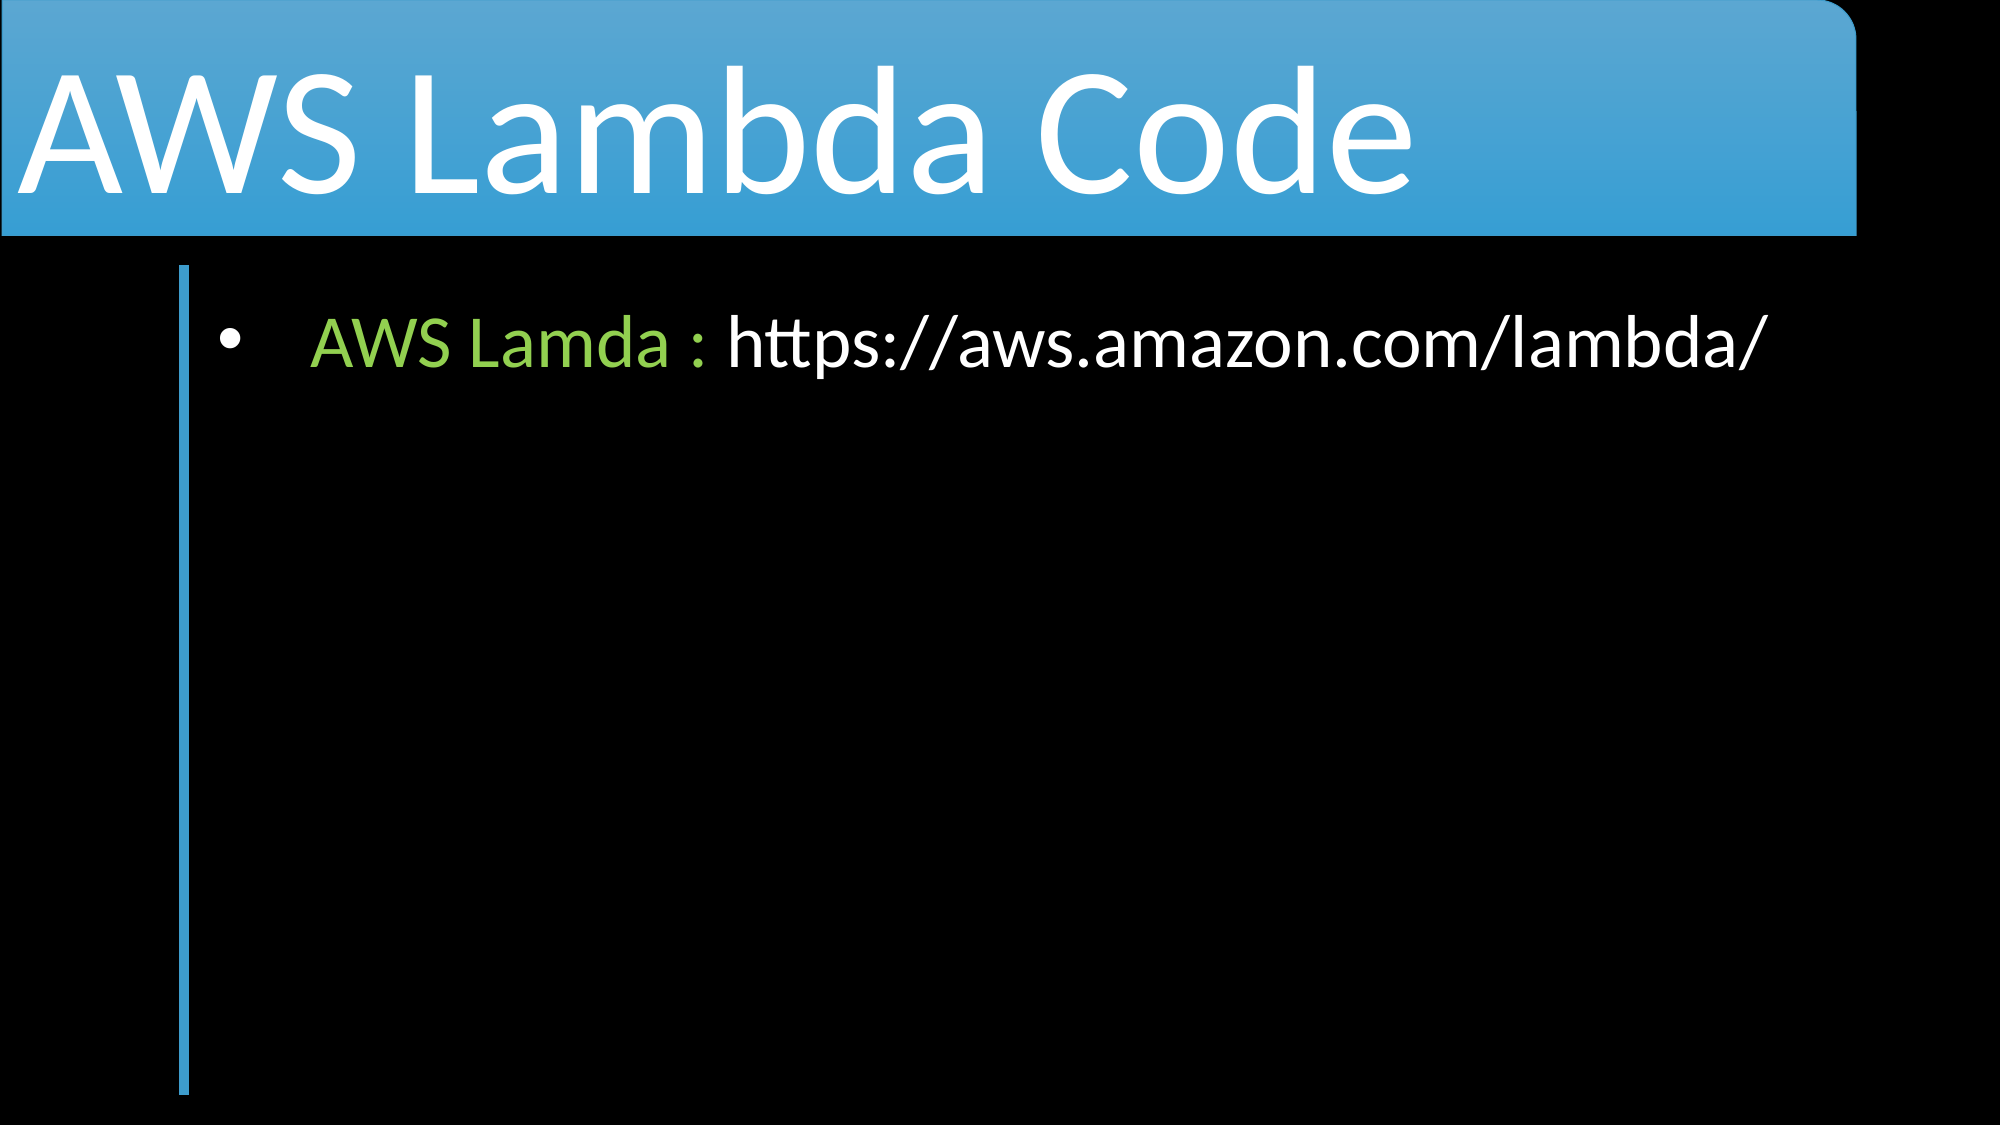

AWS Lambda Code
AWS Lamda : https://aws.amazon.com/lambda/